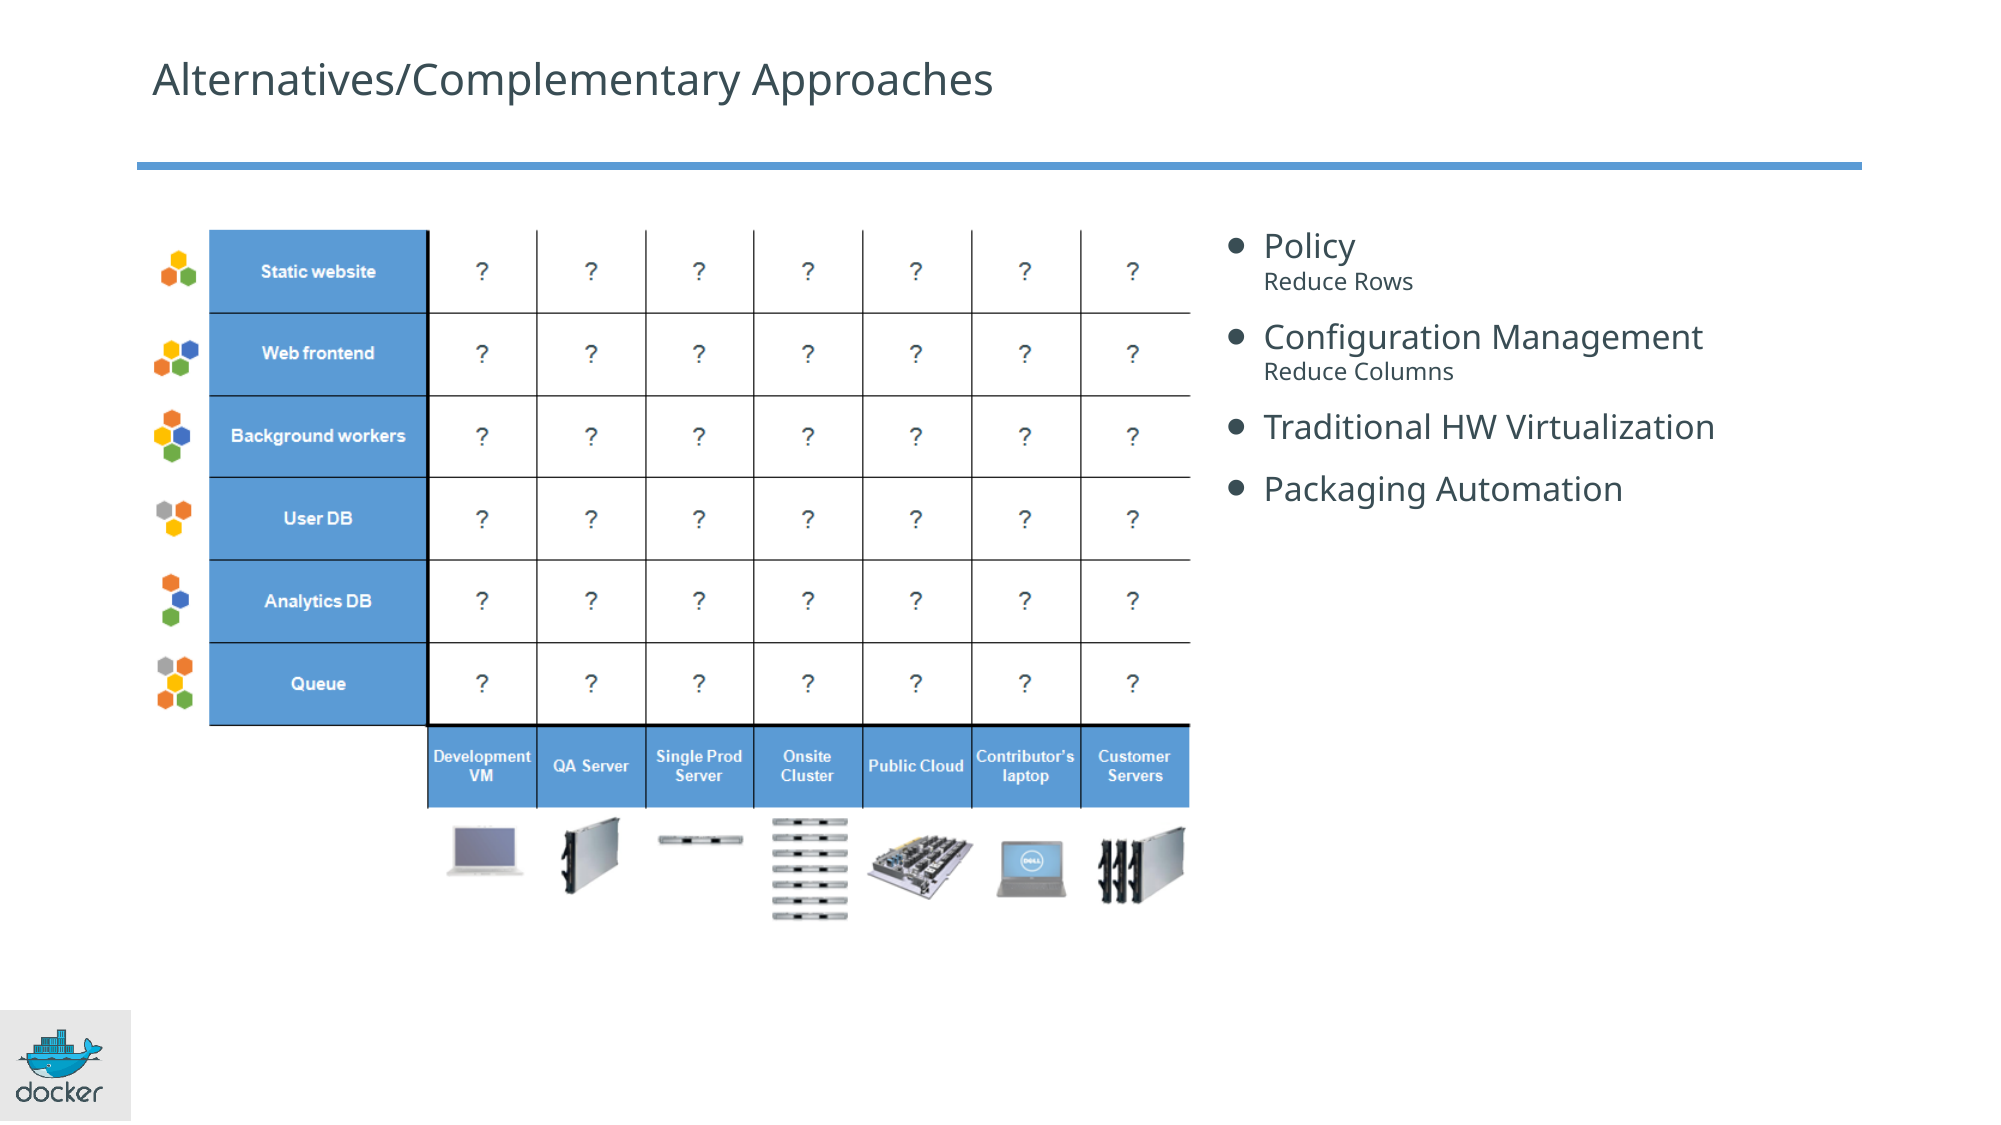

# Alternatives/Complementary Approaches
Policy
Reduce Rows
Configuration Management
Reduce Columns
Traditional HW Virtualization
Packaging Automation